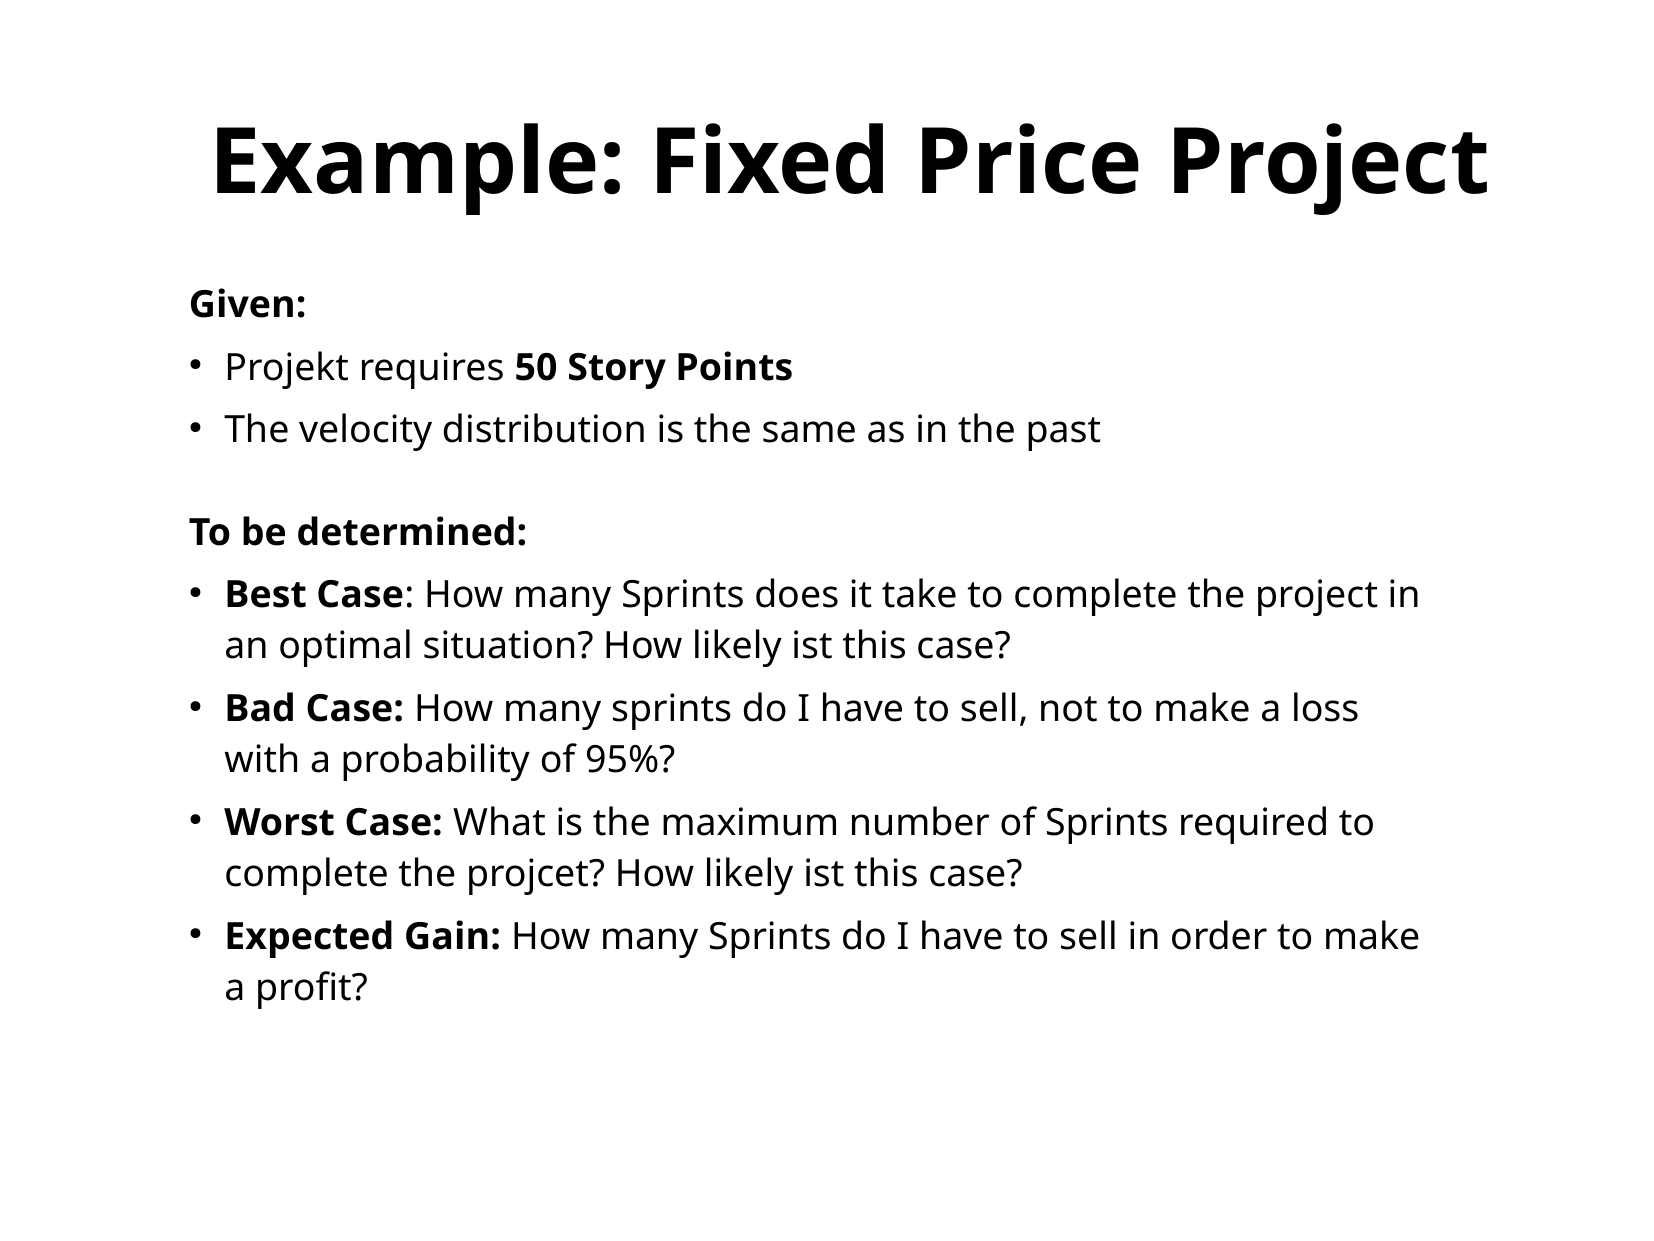

# Example: Fixed Price Project
Given:
Projekt requires 50 Story Points
The velocity distribution is the same as in the past
To be determined:
Best Case: How many Sprints does it take to complete the project in an optimal situation? How likely ist this case?
Bad Case: How many sprints do I have to sell, not to make a loss with a probability of 95%?
Worst Case: What is the maximum number of Sprints required to complete the projcet? How likely ist this case?
Expected Gain: How many Sprints do I have to sell in order to make a profit?